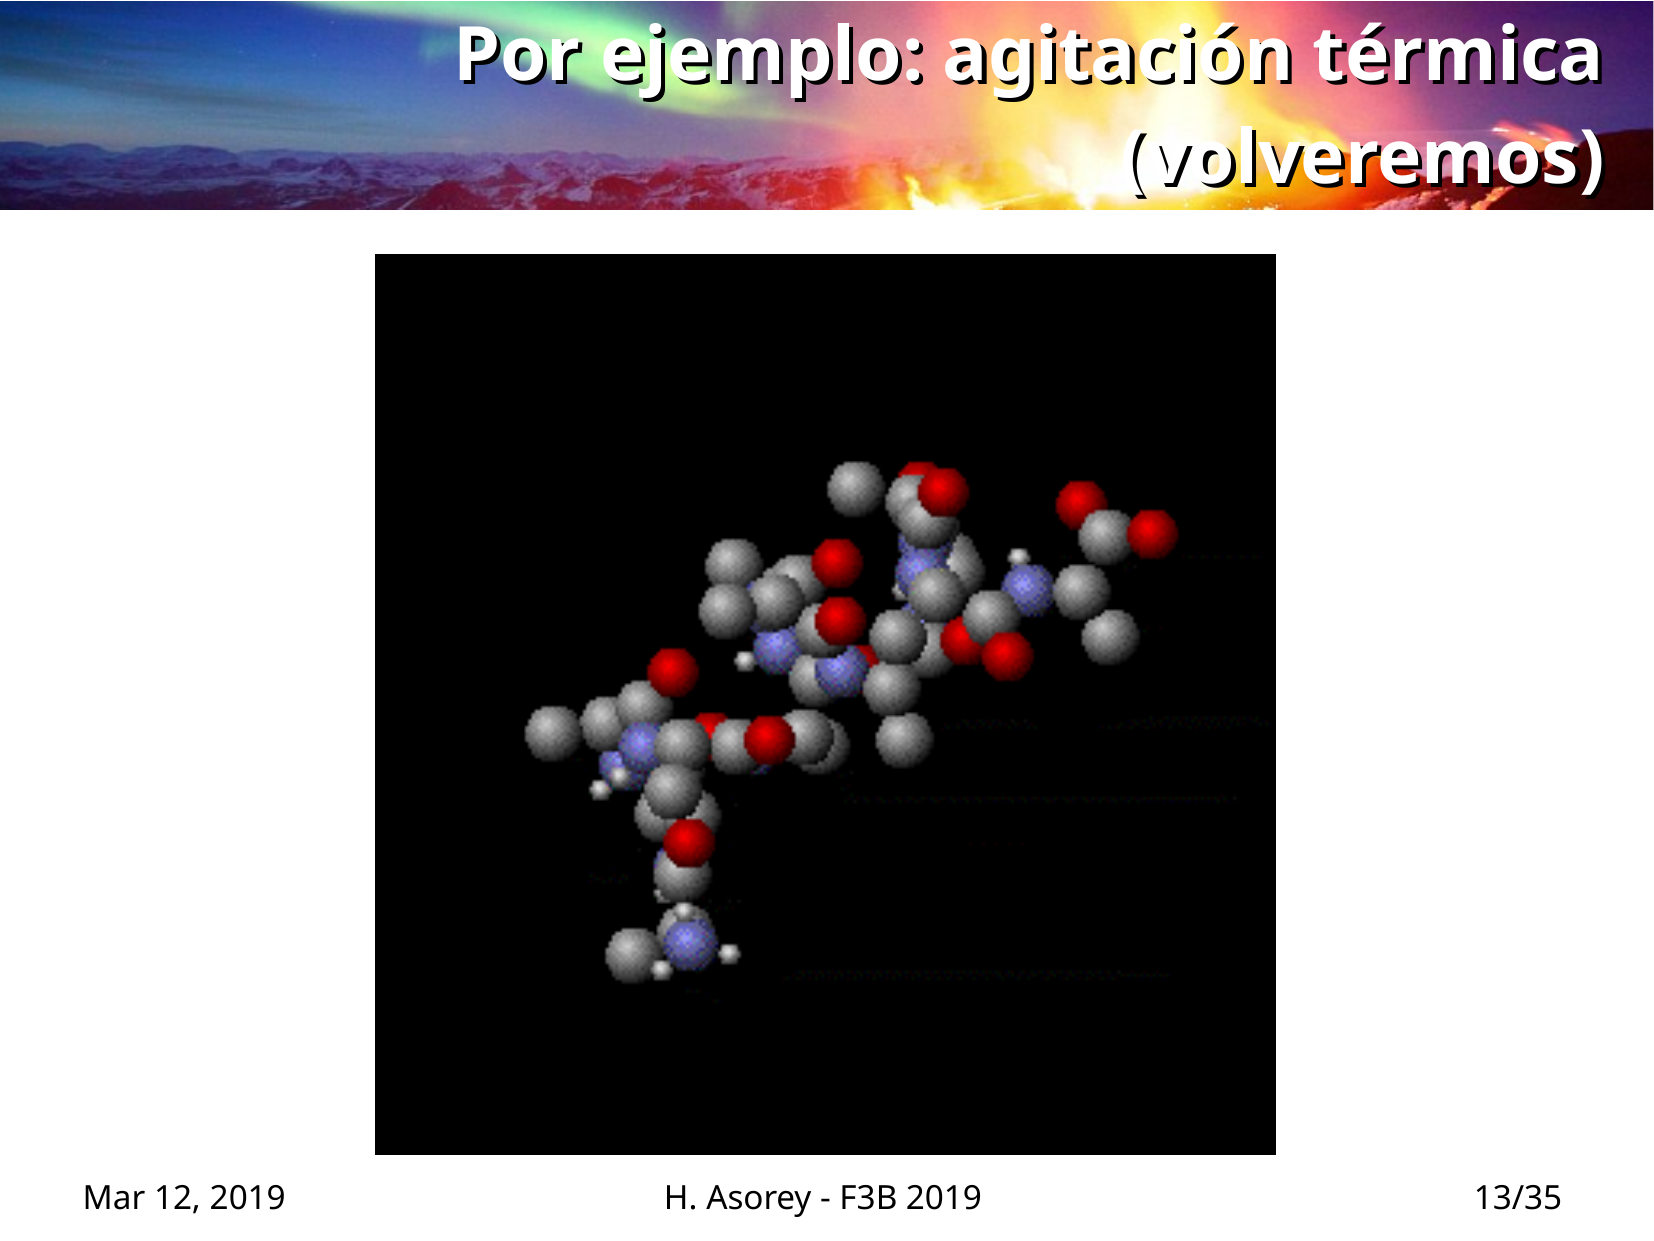

# Por ejemplo: agitación térmica (volveremos)
Mar 12, 2019
H. Asorey - F3B 2019
13